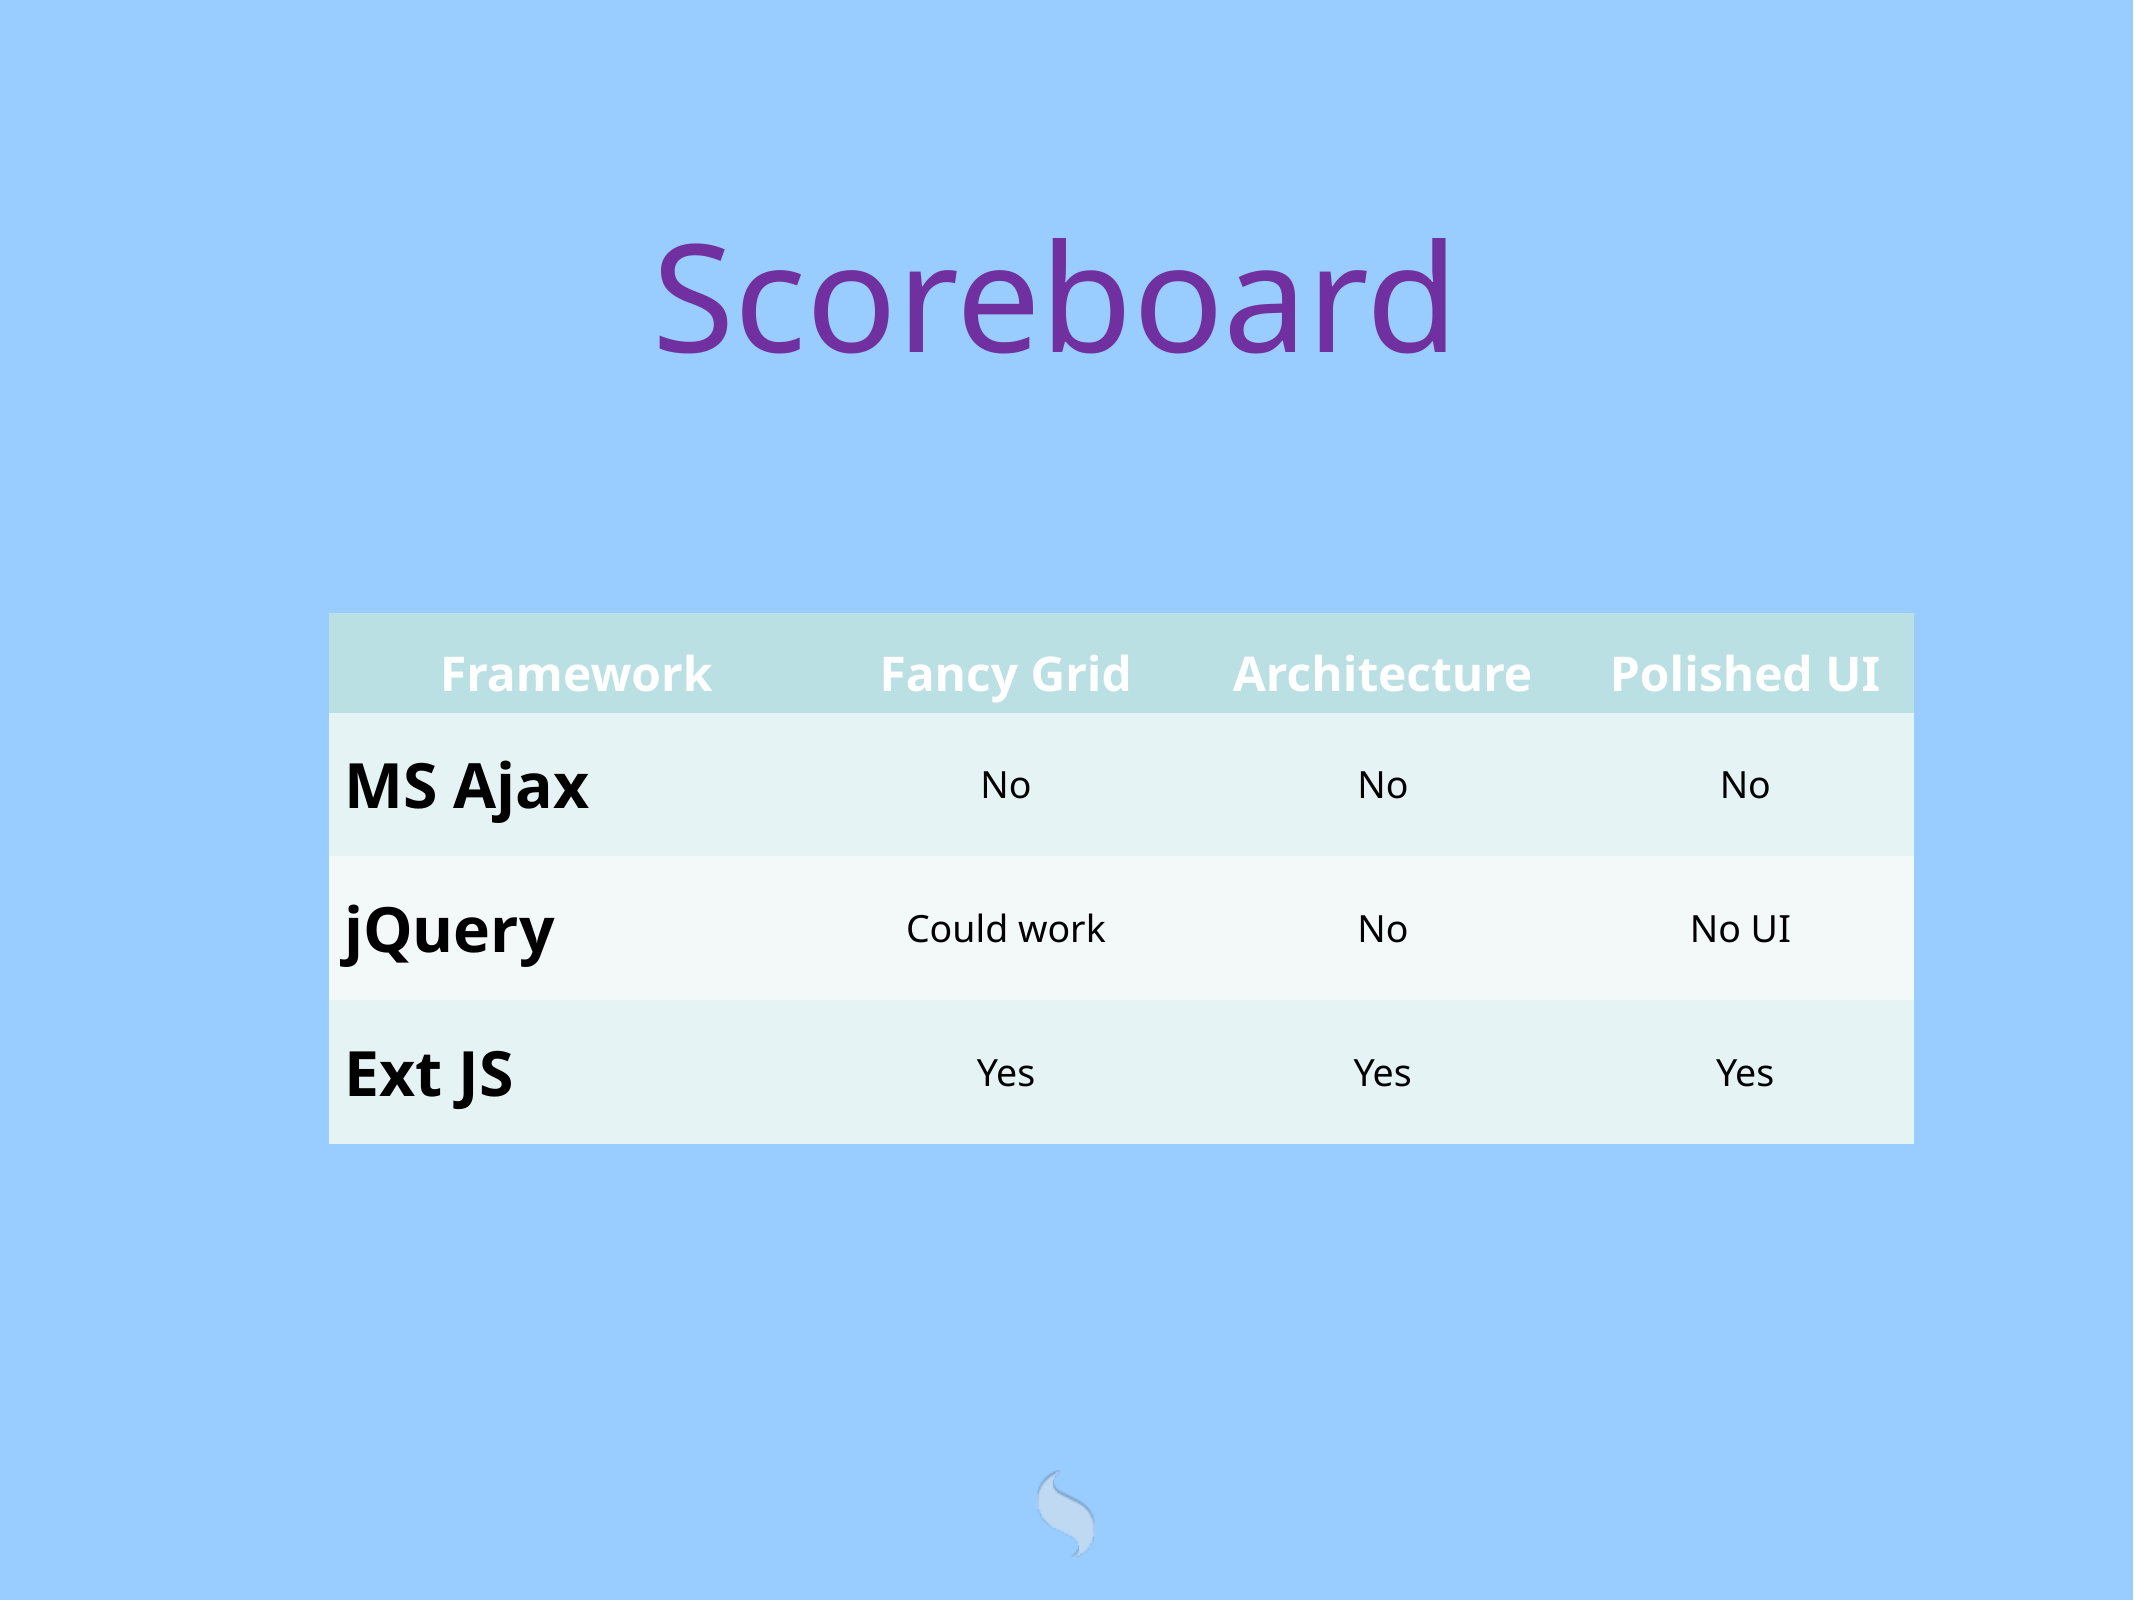

Scoreboard
| Framework | Fancy Grid | Architecture | Polished UI |
| --- | --- | --- | --- |
| MS Ajax | No | No | No |
| jQuery | Could work | No | No UI |
| Ext JS | Yes | Yes | Yes |